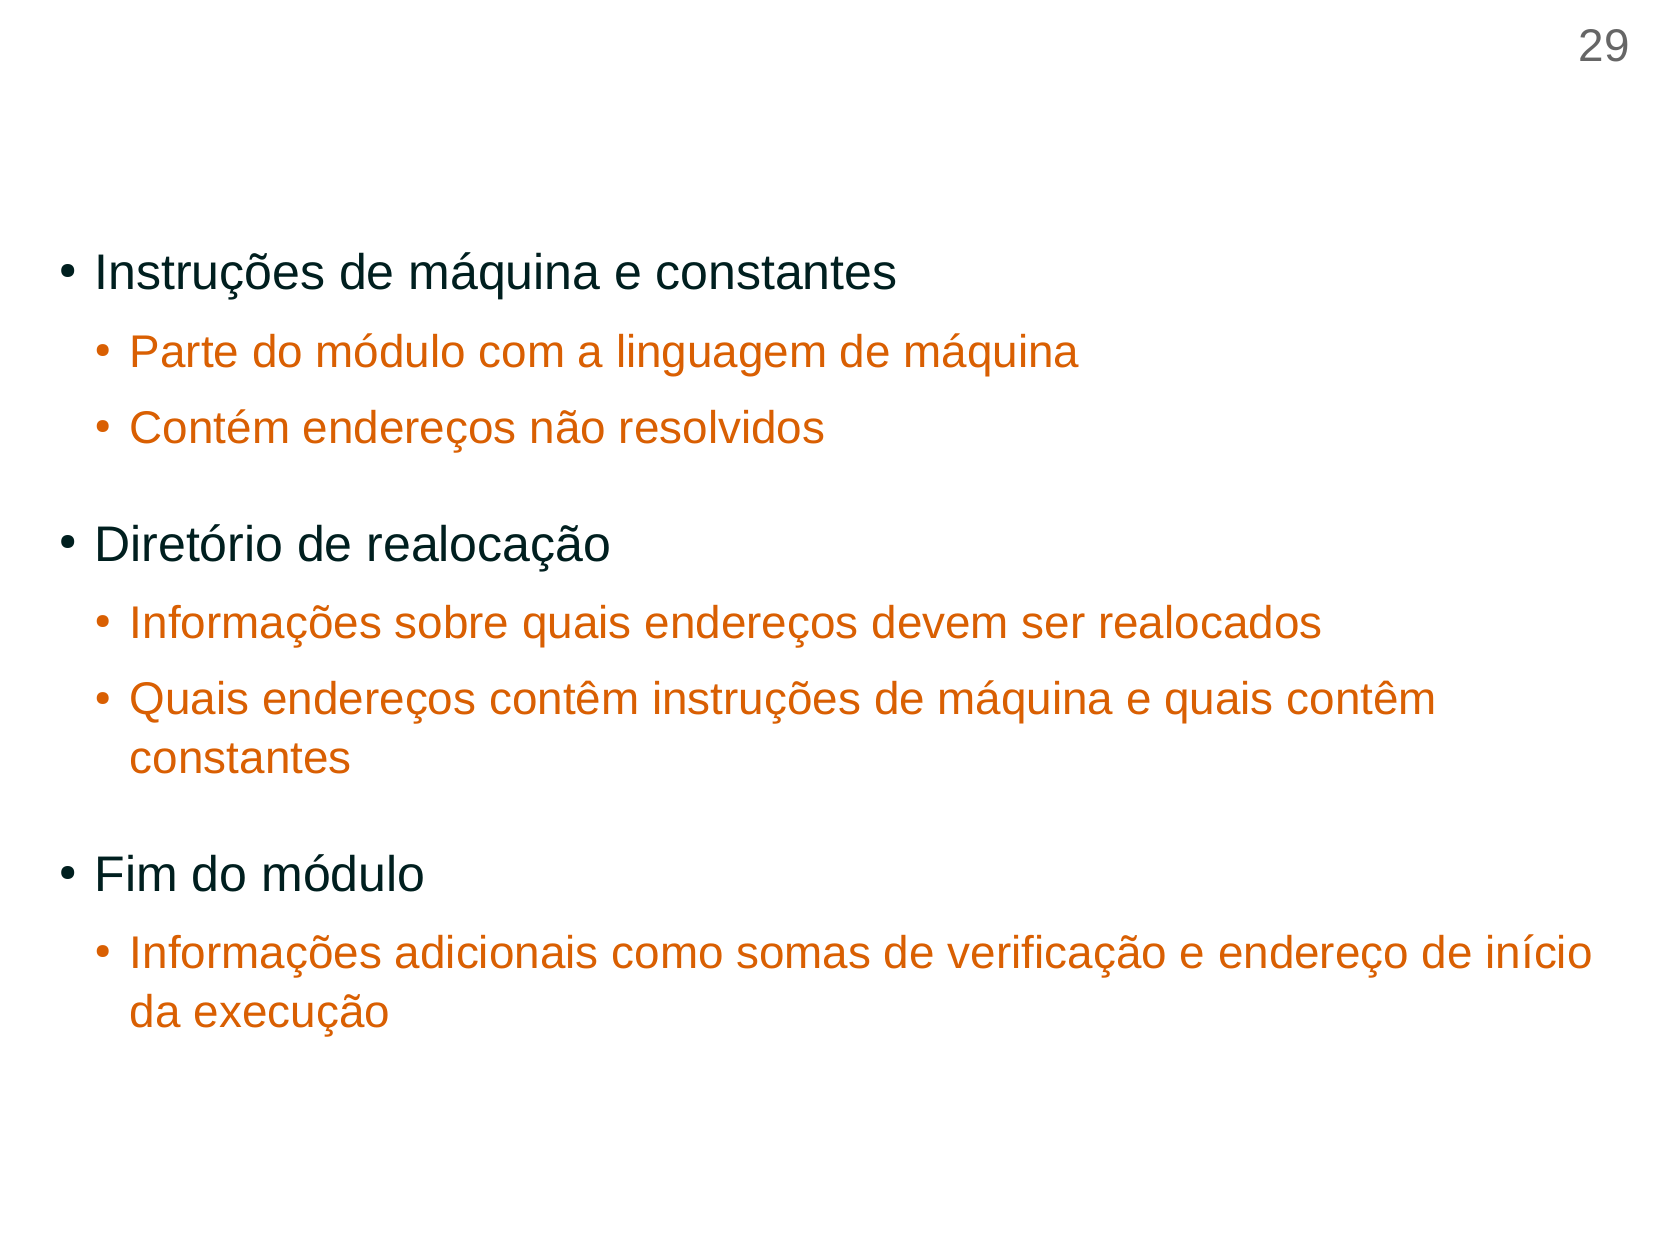

29
#
Instruções de máquina e constantes
Parte do módulo com a linguagem de máquina
Contém endereços não resolvidos
Diretório de realocação
Informações sobre quais endereços devem ser realocados
Quais endereços contêm instruções de máquina e quais contêm constantes
Fim do módulo
Informações adicionais como somas de verificação e endereço de início da execução